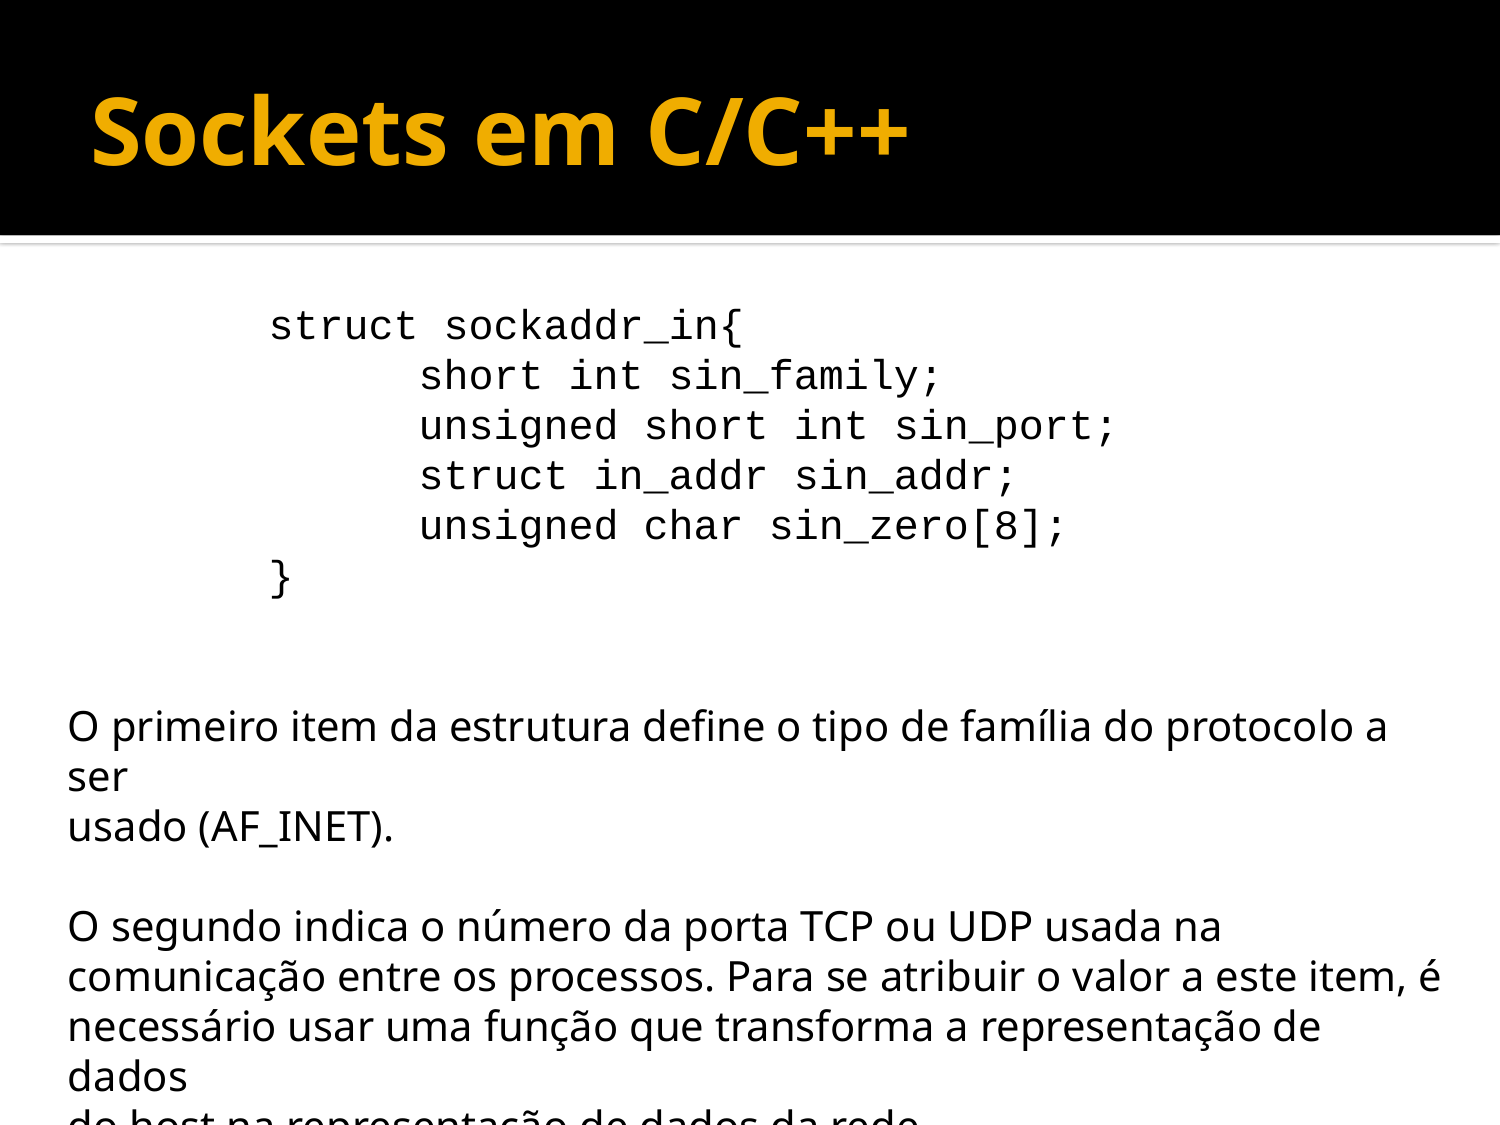

# Sockets em C/C++
struct sockaddr_in{
	short int sin_family;
	unsigned short int sin_port;
	struct in_addr sin_addr;
	unsigned char sin_zero[8];
}
O primeiro item da estrutura define o tipo de família do protocolo a ser
usado (AF_INET).
O segundo indica o número da porta TCP ou UDP usada na
comunicação entre os processos. Para se atribuir o valor a este item, é
necessário usar uma função que transforma a representação de dados
do host na representação de dados da rede